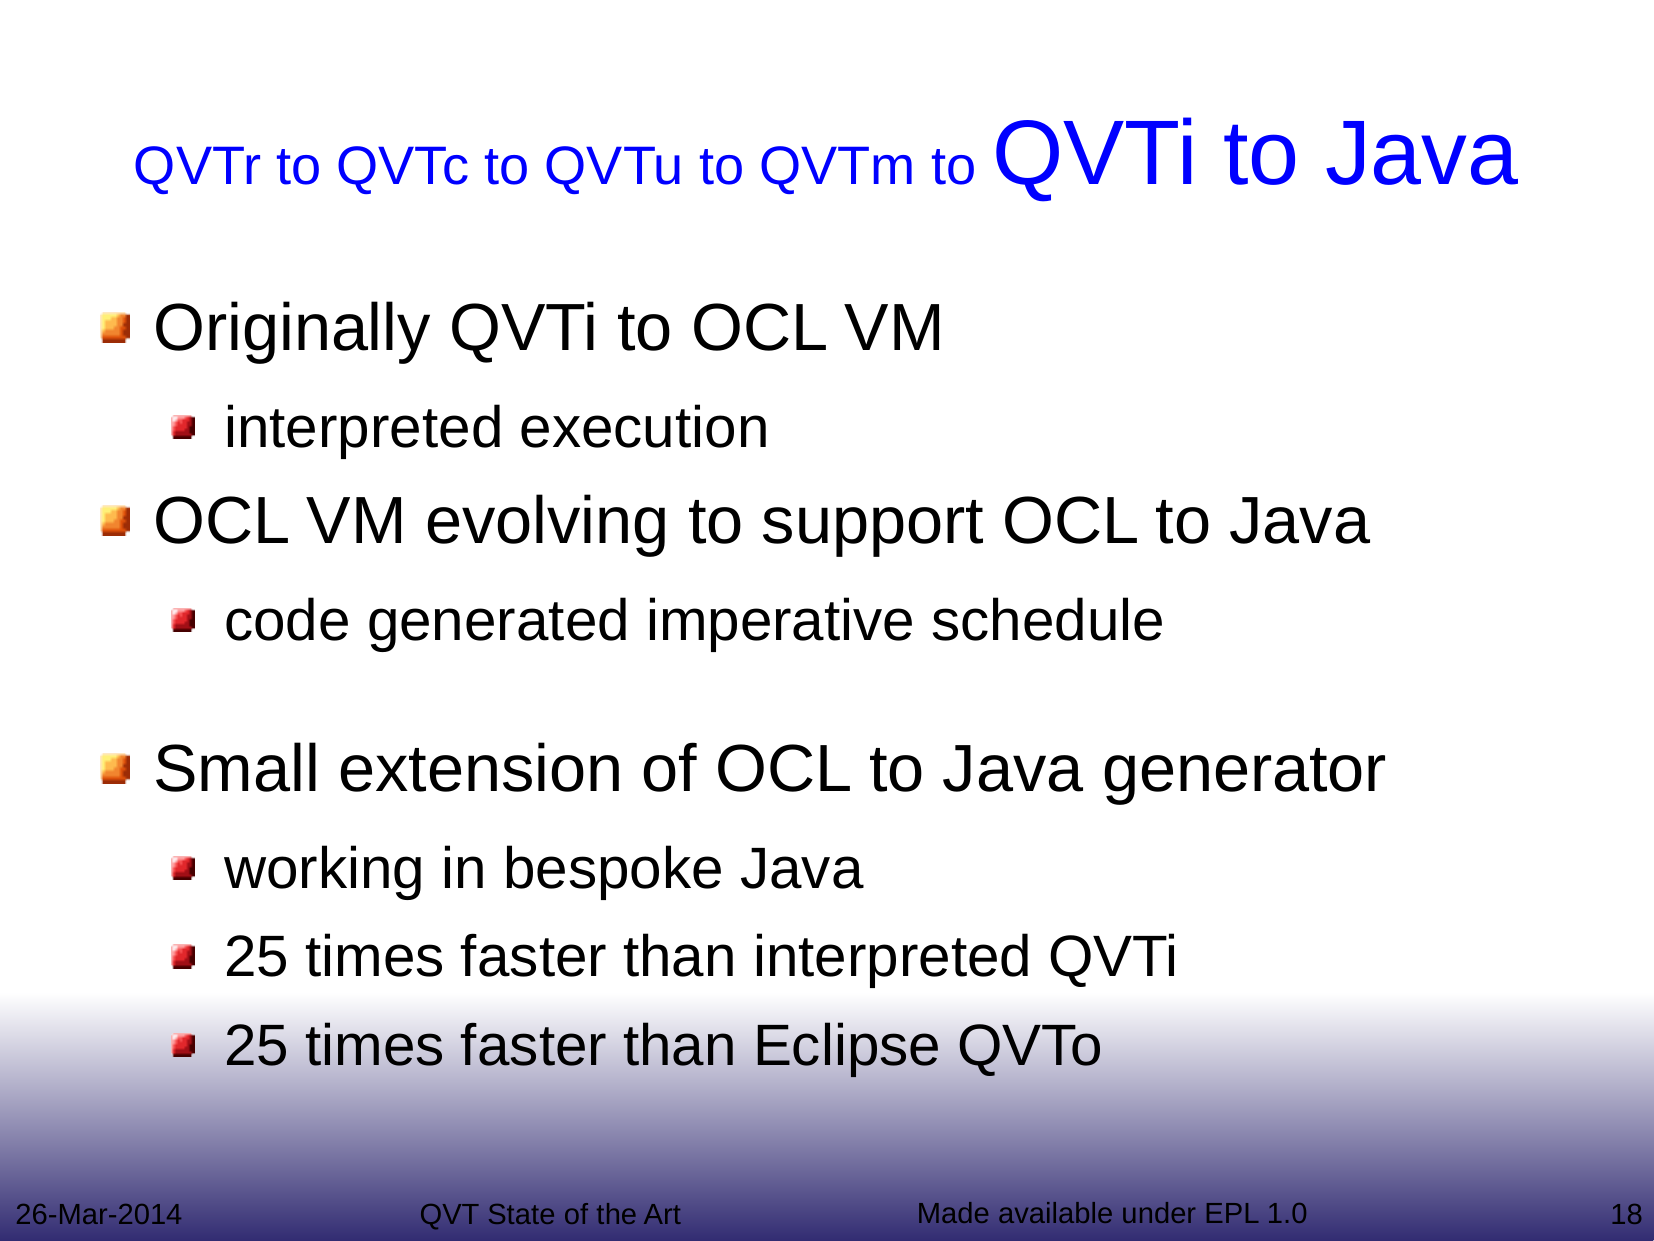

# QVTr to QVTc to QVTu to QVTm to QVTi to Java
Originally QVTi to OCL VM
interpreted execution
OCL VM evolving to support OCL to Java
code generated imperative schedule
Small extension of OCL to Java generator
working in bespoke Java
25 times faster than interpreted QVTi
25 times faster than Eclipse QVTo
26-Mar-2014
QVT State of the Art
18